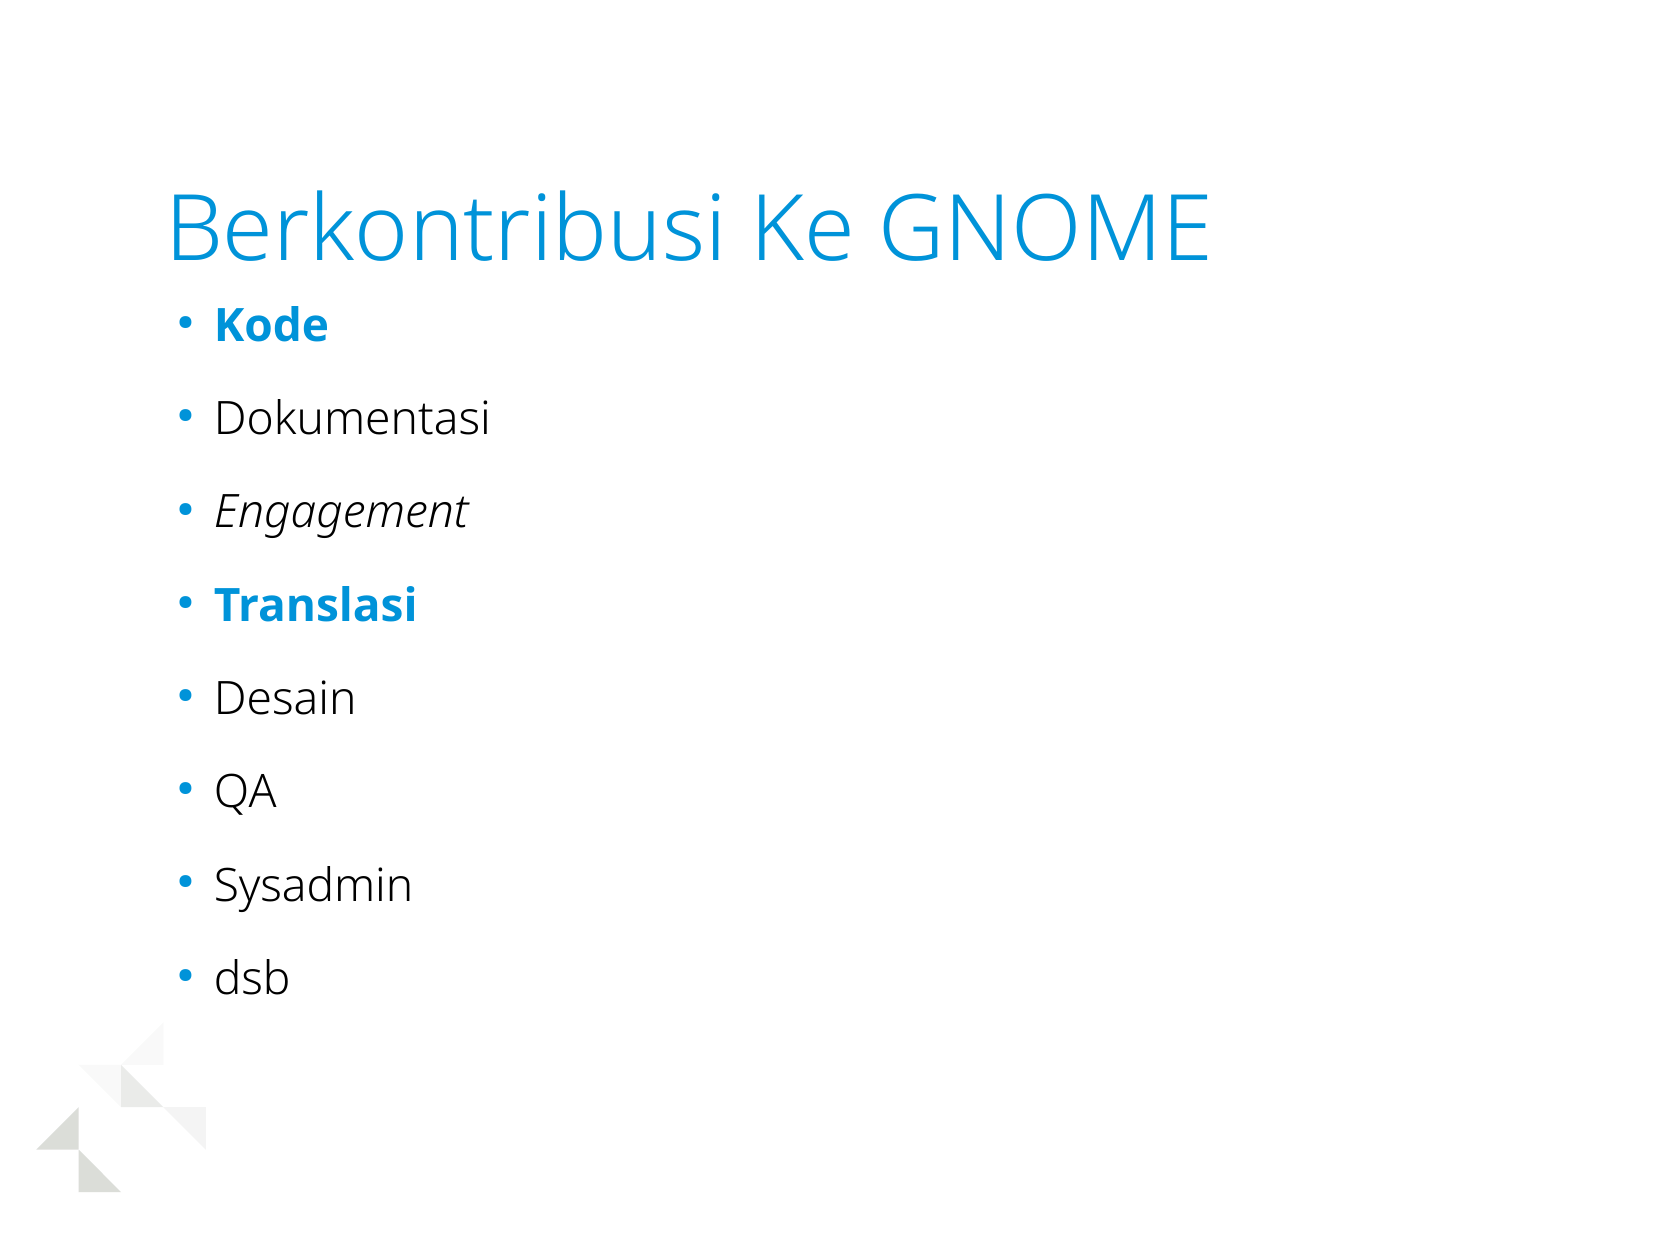

Berkontribusi Ke GNOME
# Kode
Dokumentasi
Engagement
Translasi
Desain
QA
Sysadmin
dsb